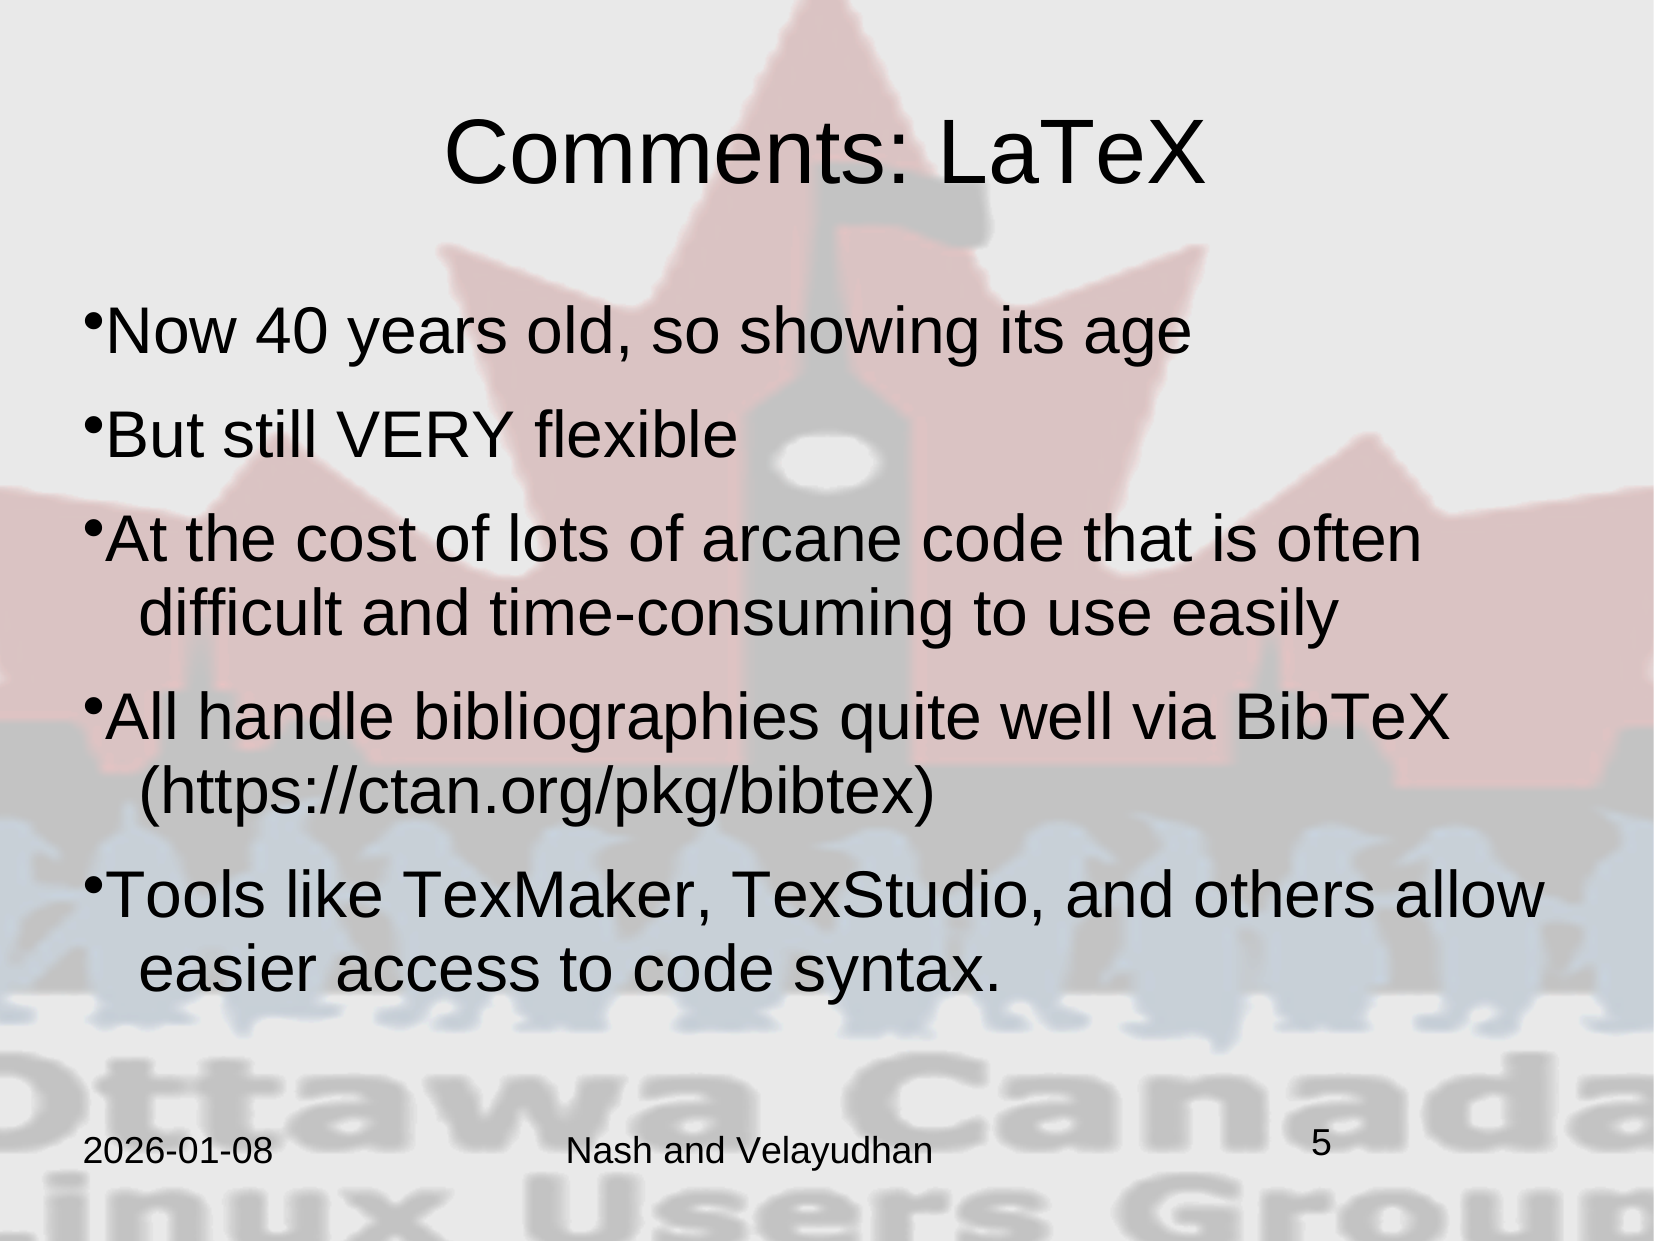

# Comments: LaTeX
Now 40 years old, so showing its age
But still VERY flexible
At the cost of lots of arcane code that is often difficult and time-consuming to use easily
All handle bibliographies quite well via BibTeX (https://ctan.org/pkg/bibtex)
Tools like TexMaker, TexStudio, and others allow easier access to code syntax.
5